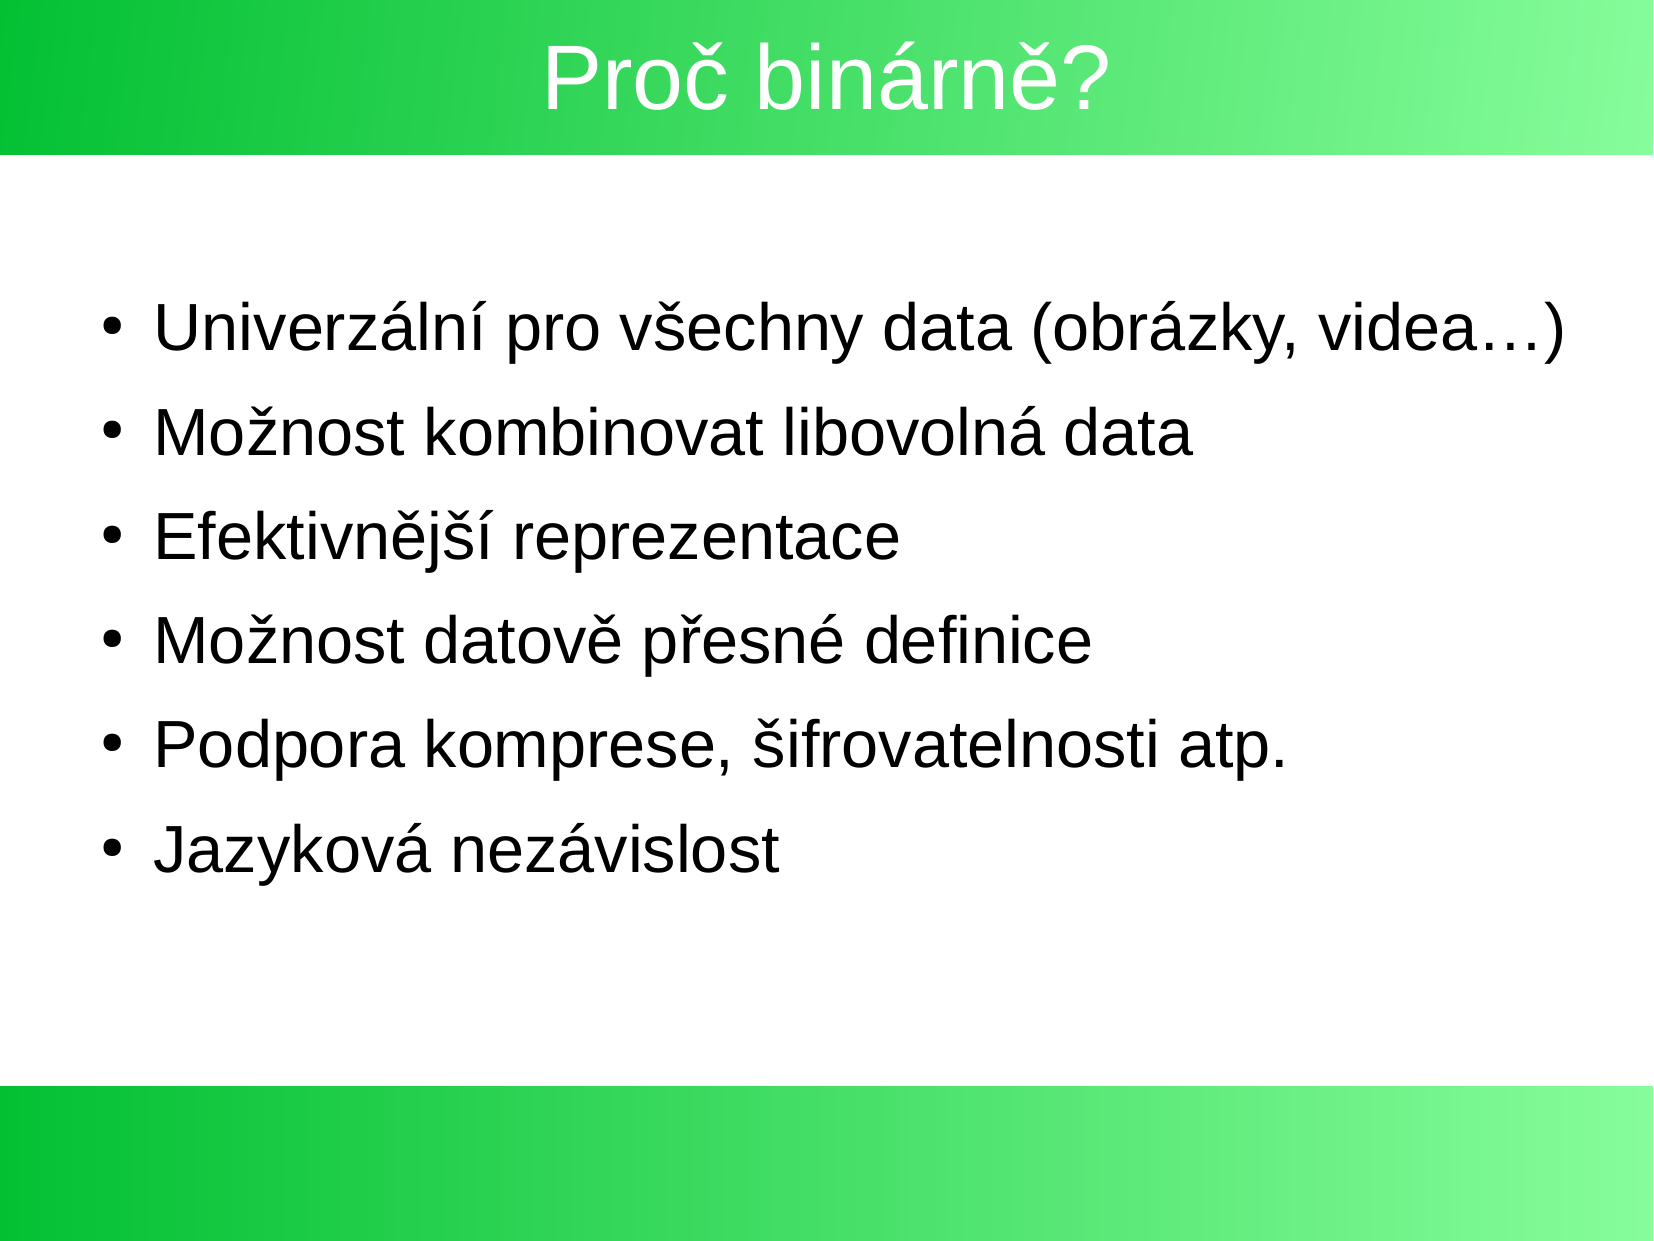

# Proč binárně?
Univerzální pro všechny data (obrázky, videa…)
Možnost kombinovat libovolná data
Efektivnější reprezentace
Možnost datově přesné definice
Podpora komprese, šifrovatelnosti atp.
Jazyková nezávislost